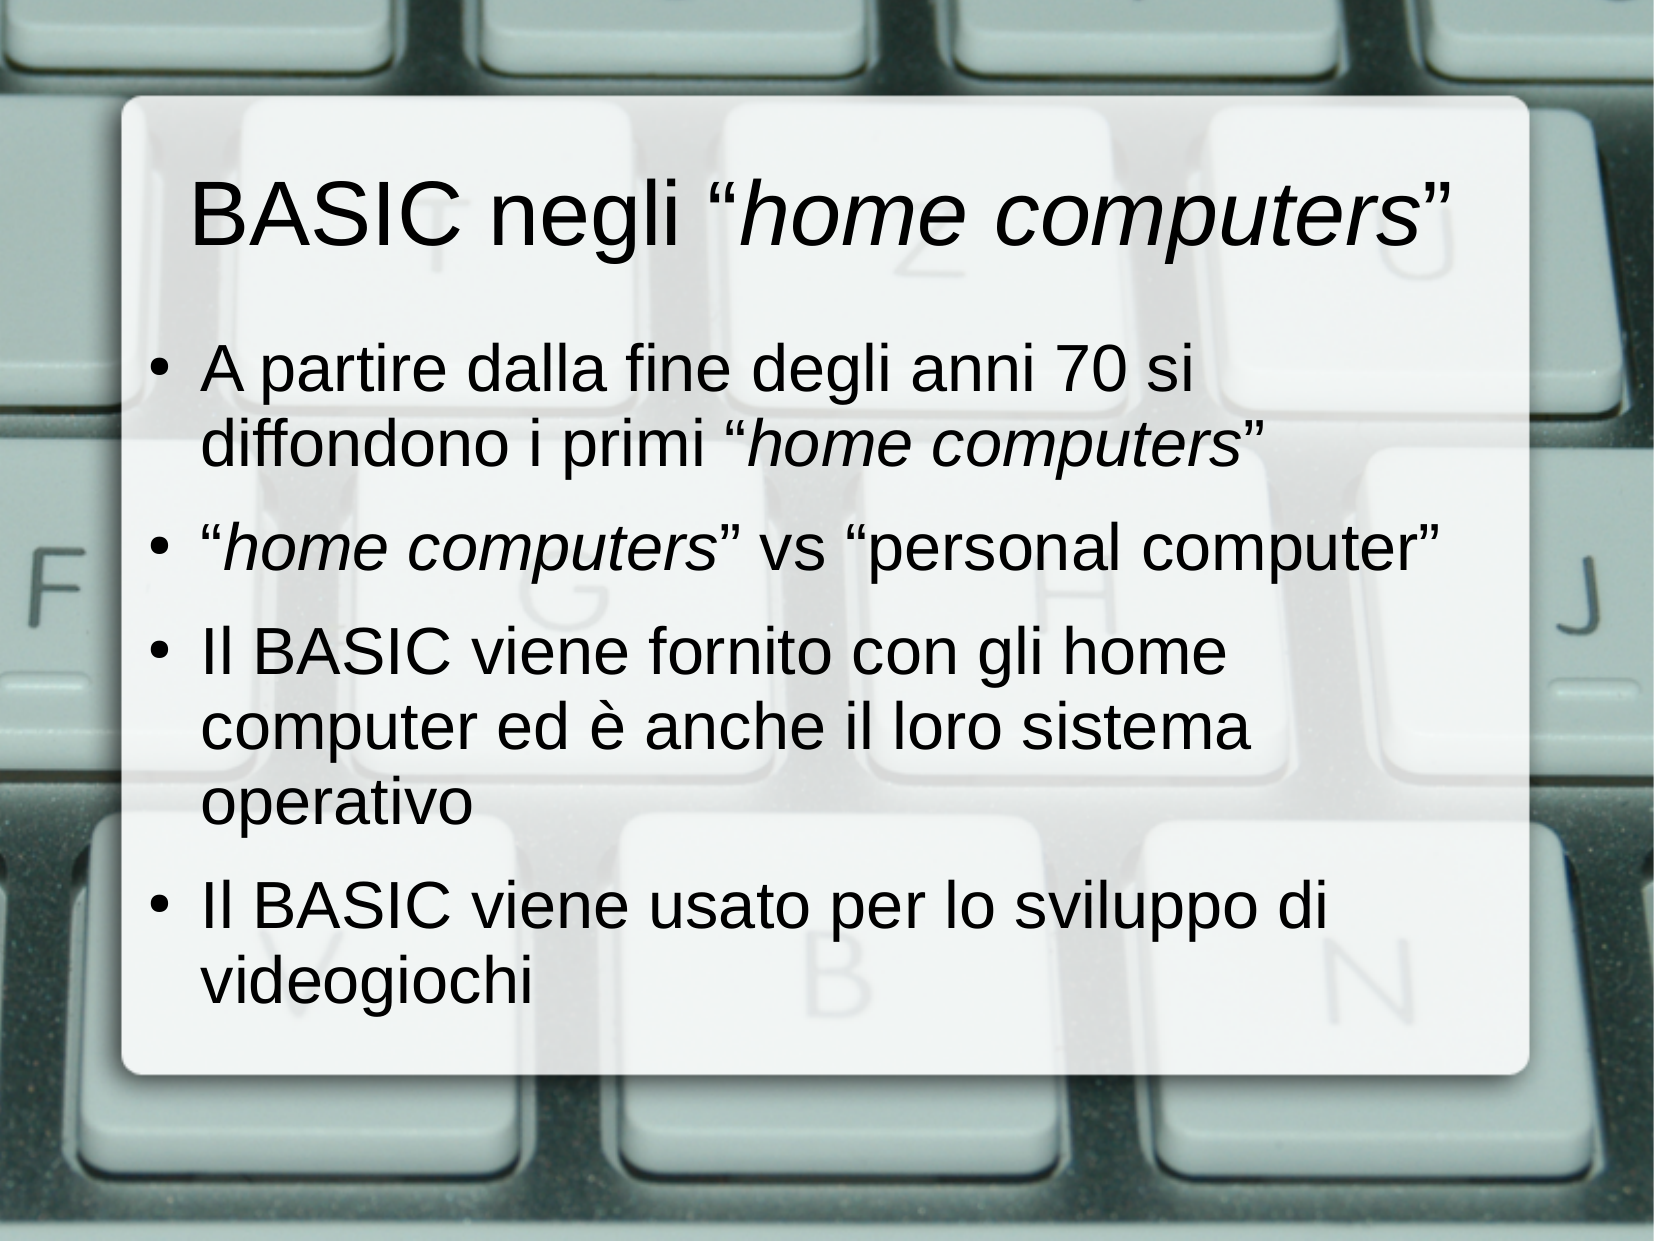

# BASIC negli “home computers”
A partire dalla fine degli anni 70 si diffondono i primi “home computers”
“home computers” vs “personal computer”
Il BASIC viene fornito con gli home computer ed è anche il loro sistema operativo
Il BASIC viene usato per lo sviluppo di videogiochi